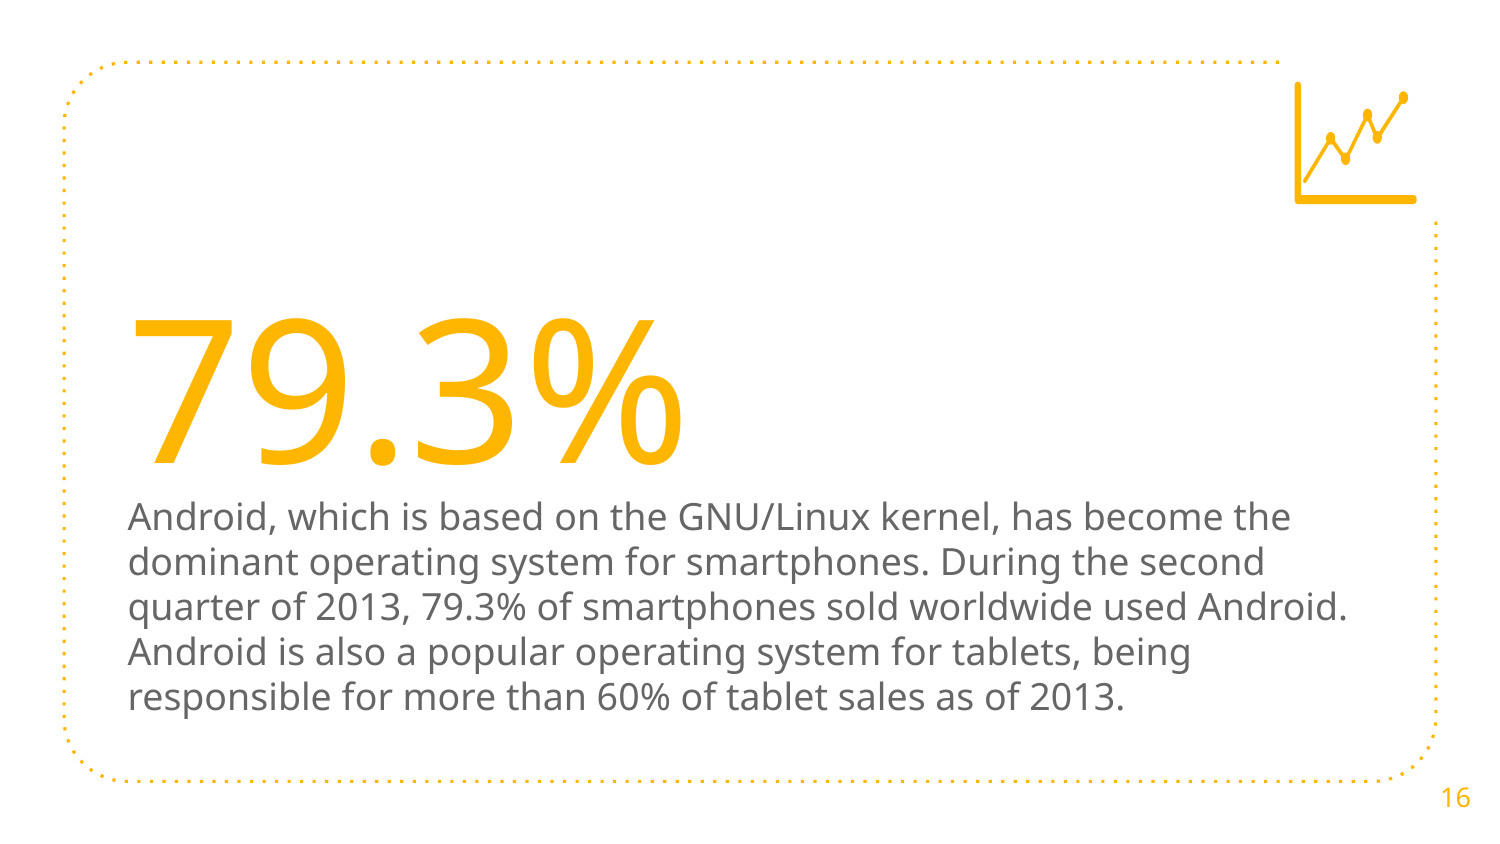

# 79.3%
Android, which is based on the GNU/Linux kernel, has become the dominant operating system for smartphones. During the second quarter of 2013, 79.3% of smartphones sold worldwide used Android. Android is also a popular operating system for tablets, being responsible for more than 60% of tablet sales as of 2013.